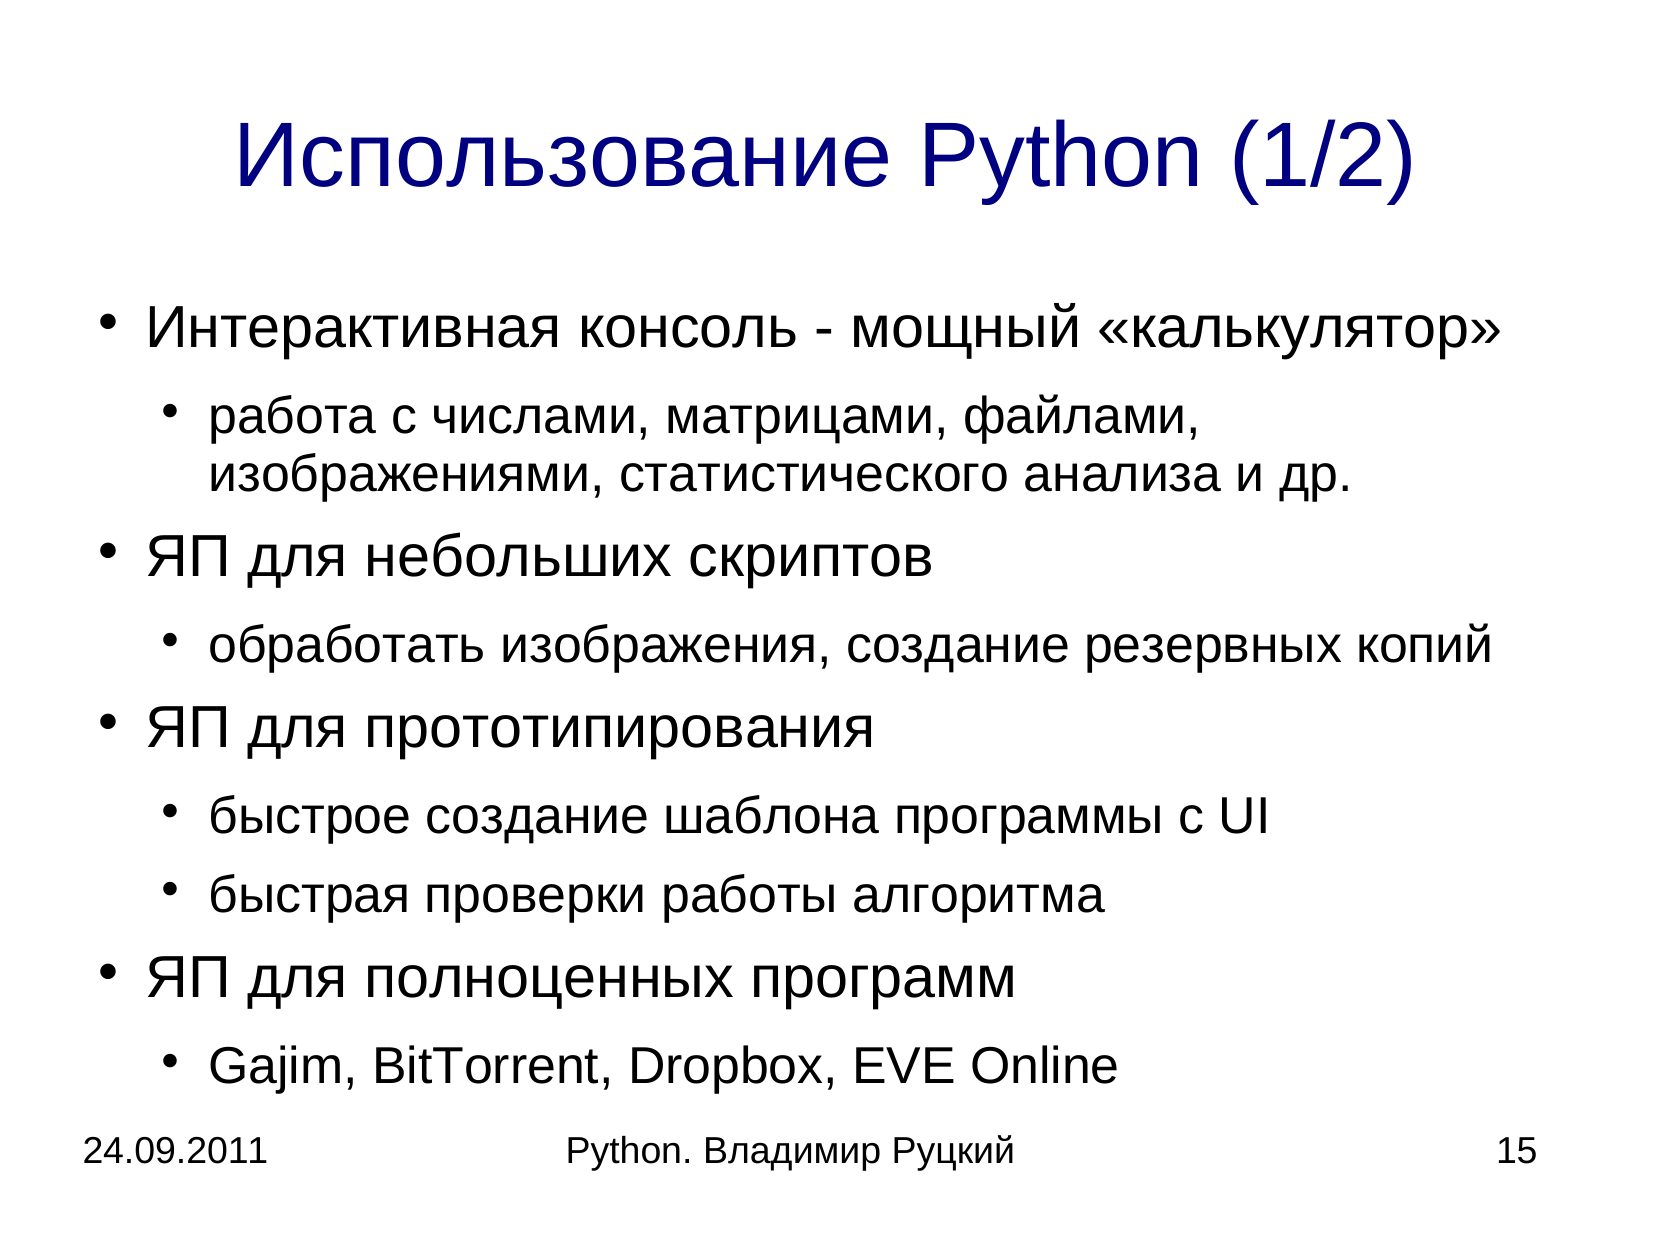

# Использование Python (1/2)
Интерактивная консоль - мощный «калькулятор»
работа с числами, матрицами, файлами, изображениями, статистического анализа и др.
ЯП для небольших скриптов
обработать изображения, создание резервных копий
ЯП для прототипирования
быстрое создание шаблона программы с UI
быстрая проверки работы алгоритма
ЯП для полноценных программ
Gajim, BitTorrent, Dropbox, EVE Online
24.09.2011
Python. Владимир Руцкий
15